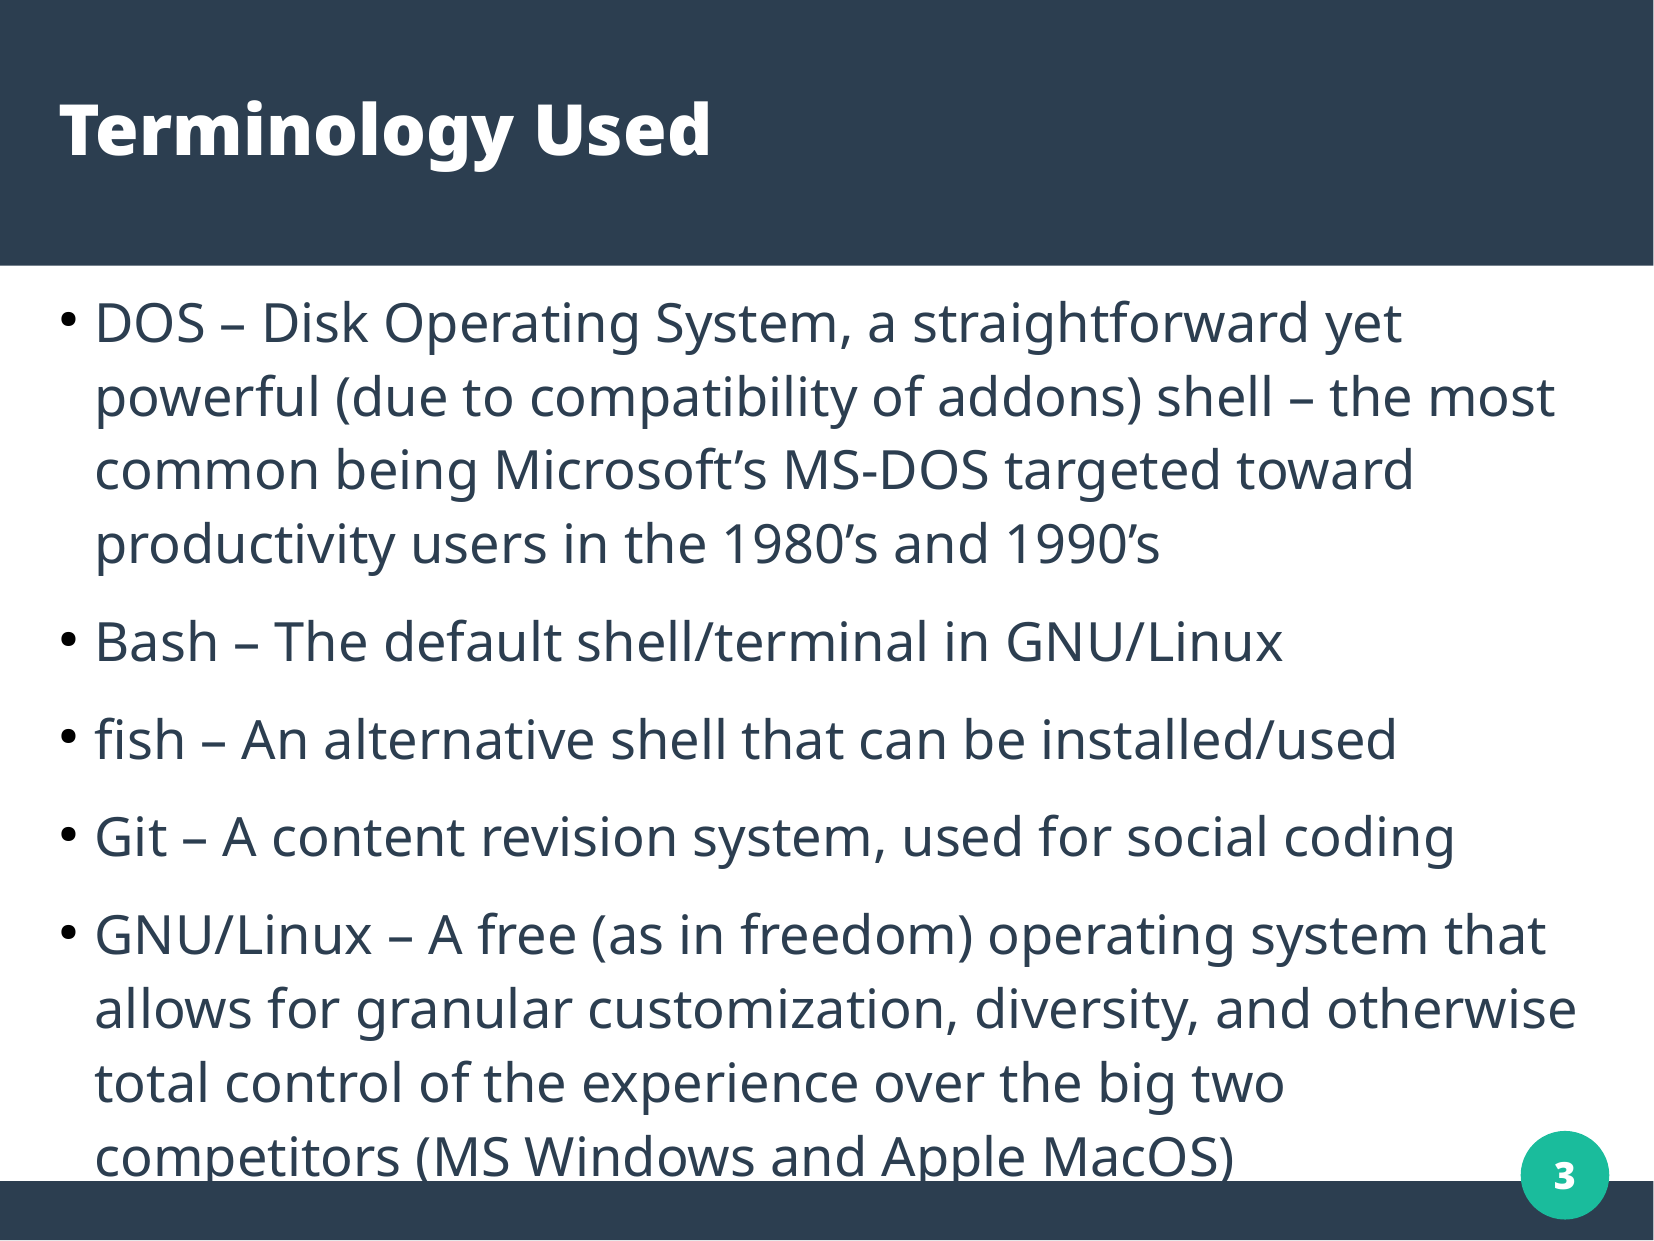

# Terminology Used
DOS – Disk Operating System, a straightforward yet powerful (due to compatibility of addons) shell – the most common being Microsoft’s MS-DOS targeted toward productivity users in the 1980’s and 1990’s
Bash – The default shell/terminal in GNU/Linux
fish – An alternative shell that can be installed/used
Git – A content revision system, used for social coding
GNU/Linux – A free (as in freedom) operating system that allows for granular customization, diversity, and otherwise total control of the experience over the big two competitors (MS Windows and Apple MacOS)
3